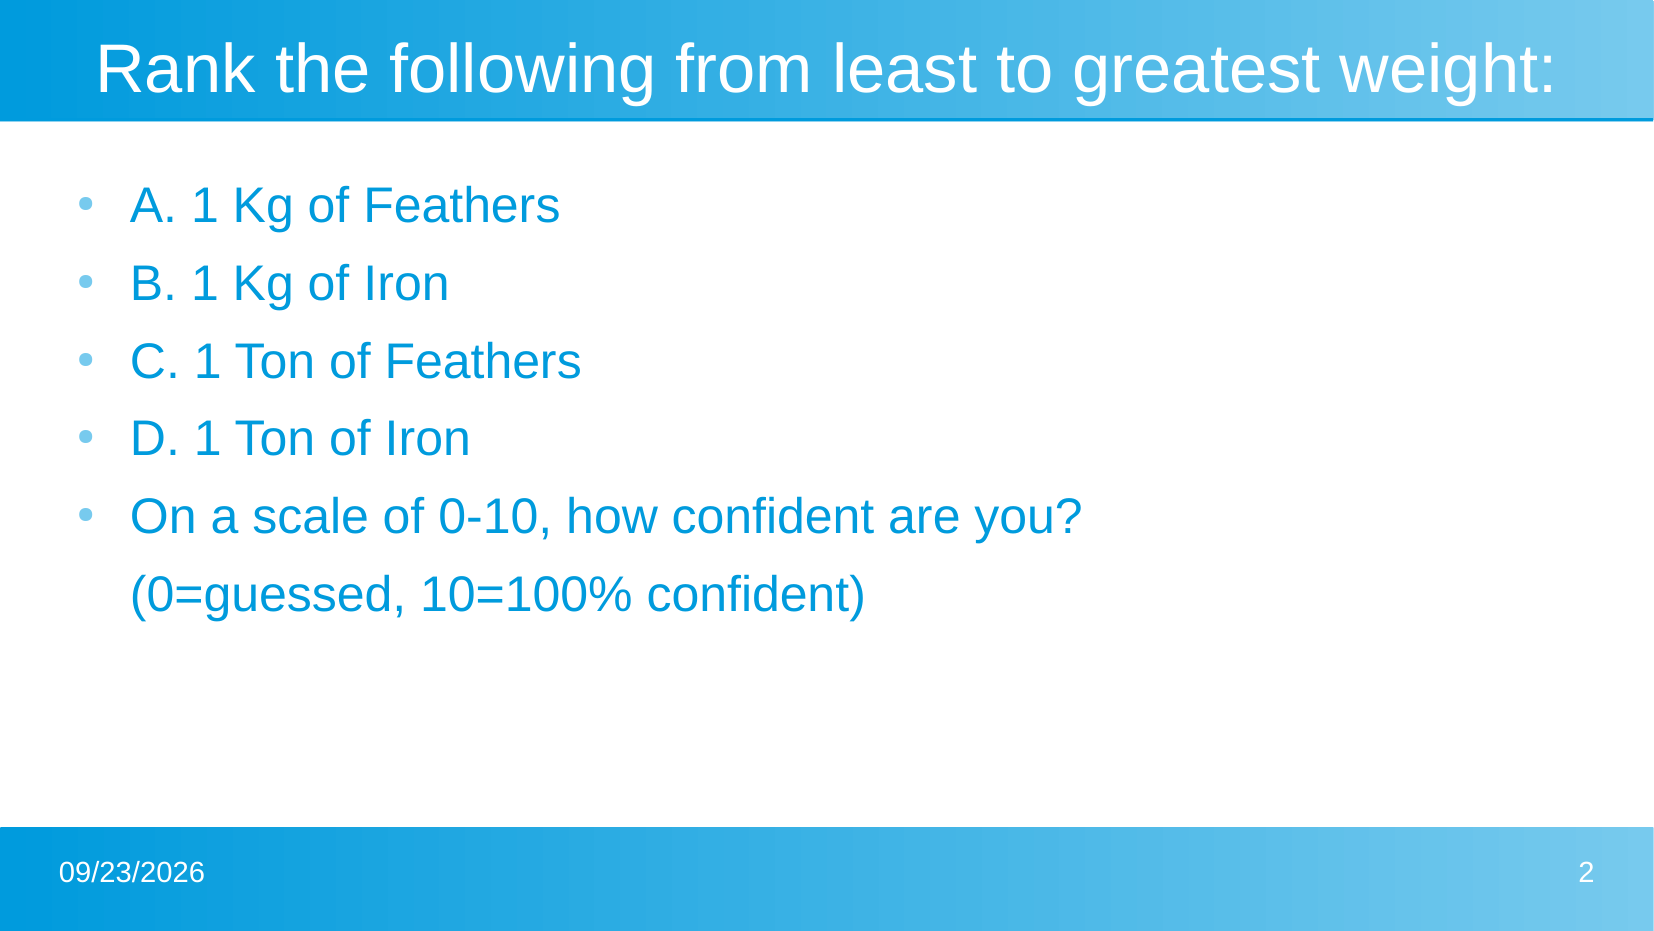

# Rank the following from least to greatest weight:
A. 1 Kg of Feathers
B. 1 Kg of Iron
C. 1 Ton of Feathers
D. 1 Ton of Iron
On a scale of 0-10, how confident are you?
(0=guessed, 10=100% confident)
2